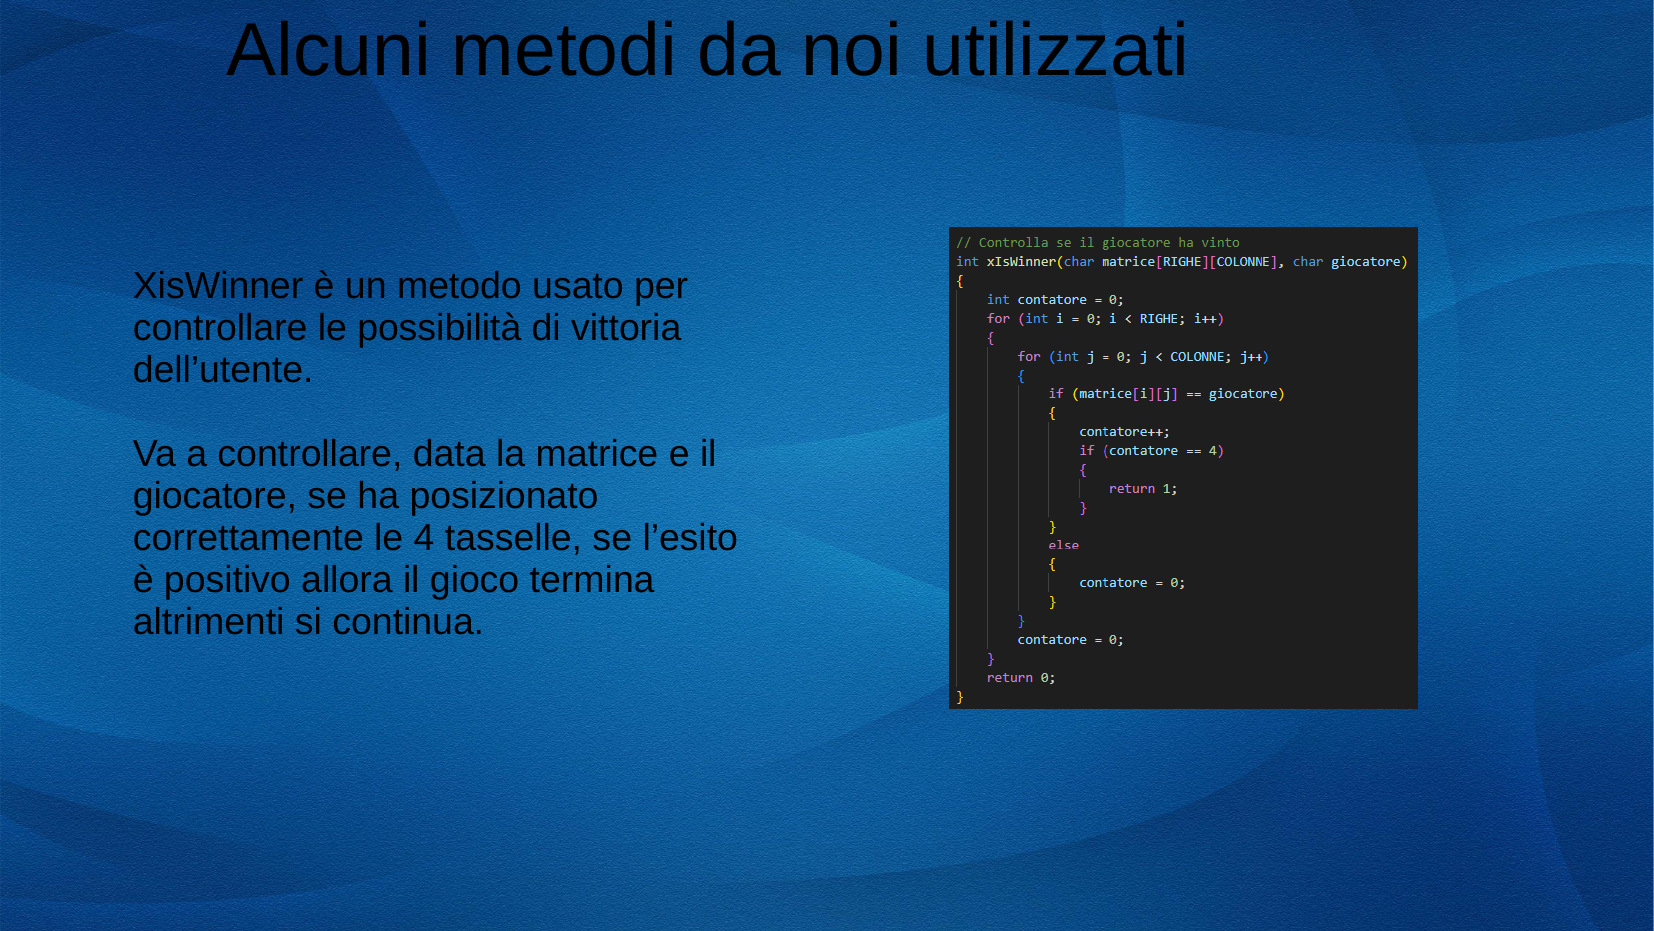

Alcuni metodi da noi utilizzati
XisWinner è un metodo usato per controllare le possibilità di vittoria dell’utente.
Va a controllare, data la matrice e il giocatore, se ha posizionato correttamente le 4 tasselle, se l’esito è positivo allora il gioco termina altrimenti si continua.